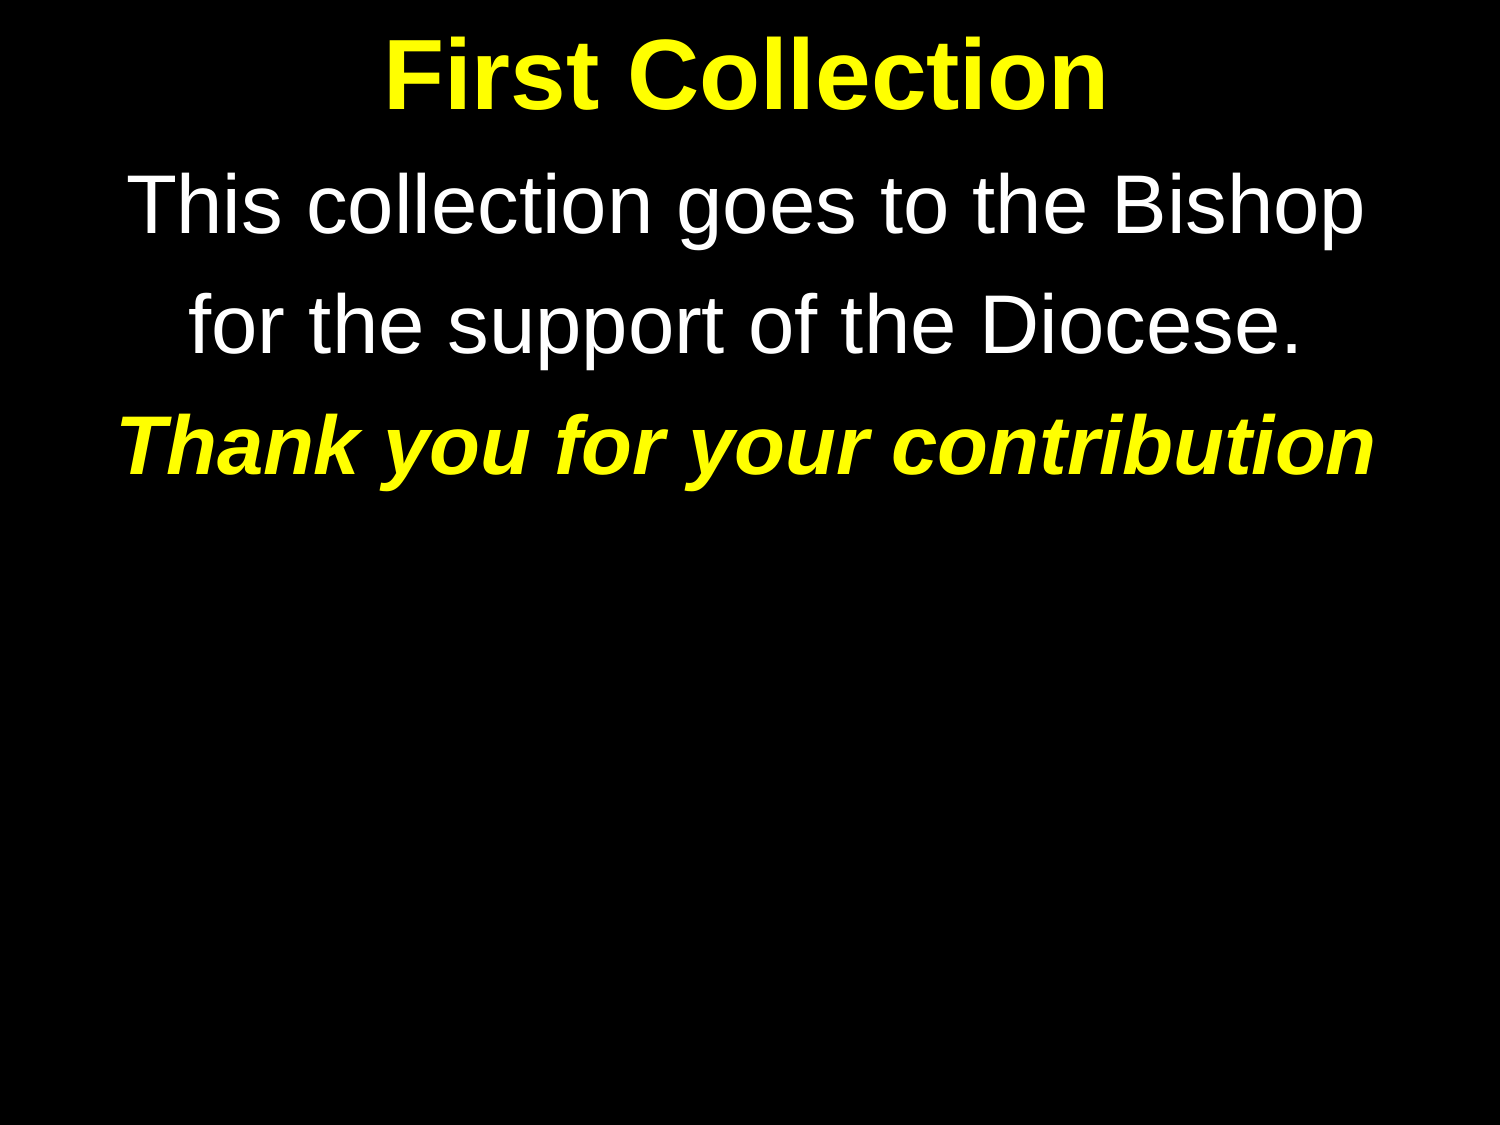

First Collection
This collection goes to the Bishop
for the support of the Diocese.
Thank you for your contribution